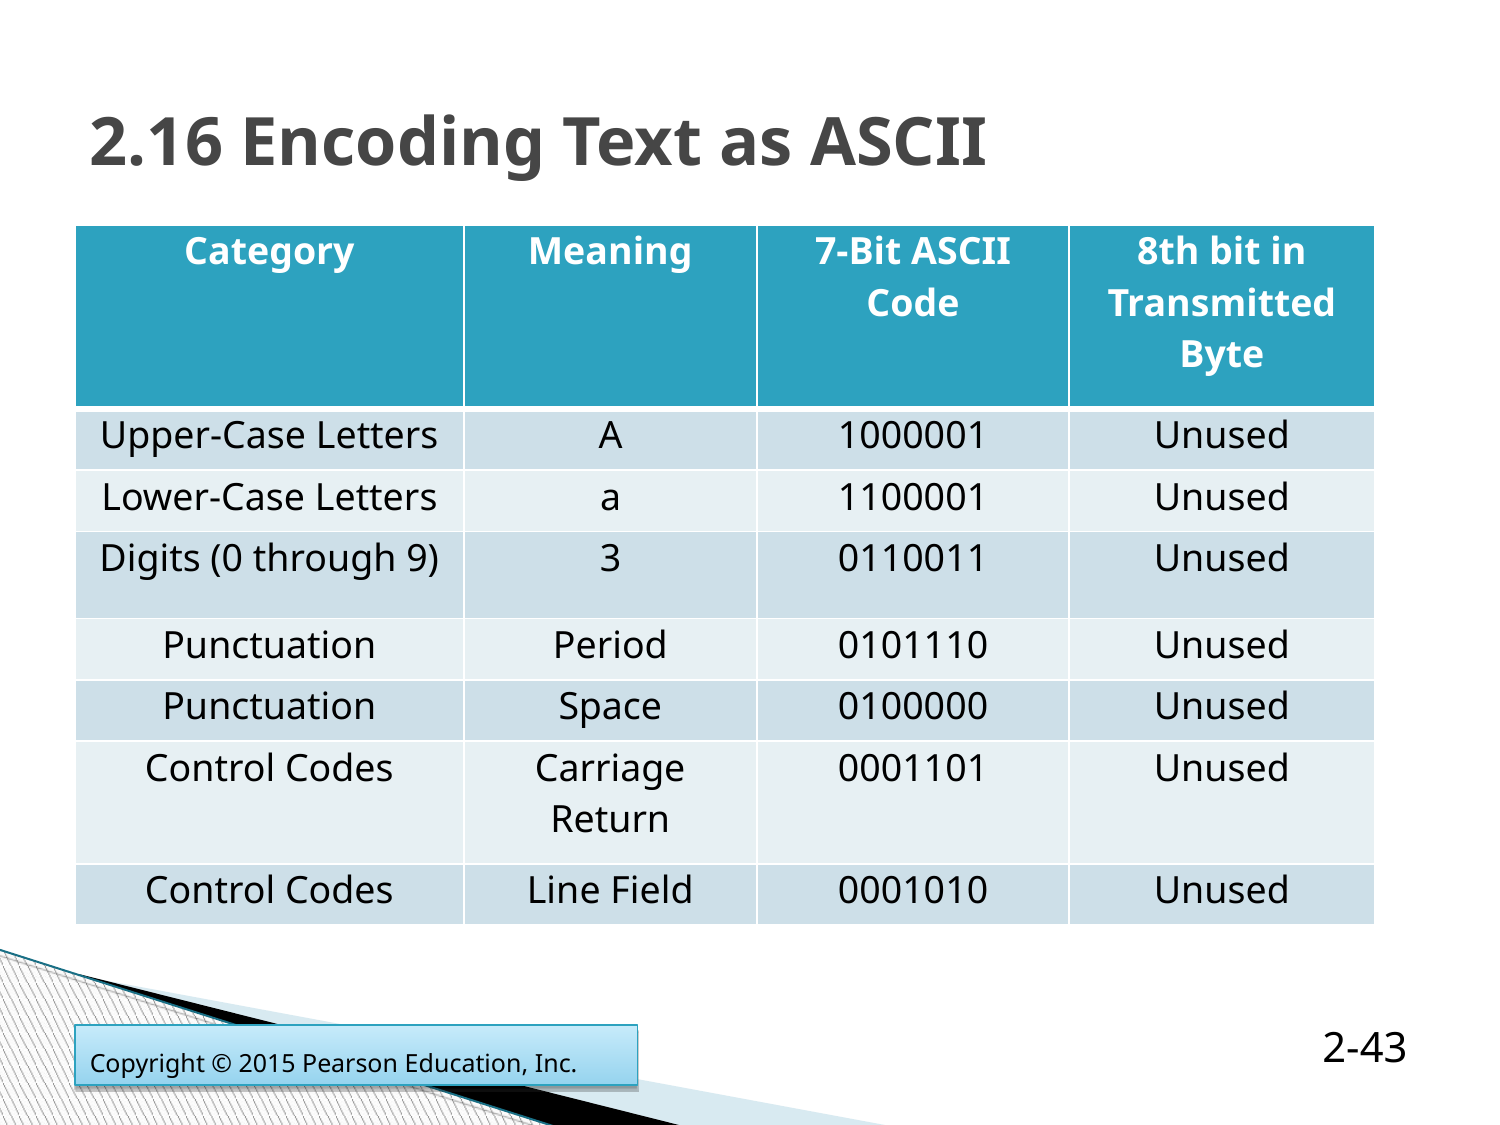

# 2.16 Encoding Text as ASCII
| Category | Meaning | 7-Bit ASCII Code | 8th bit in Transmitted Byte |
| --- | --- | --- | --- |
| Upper-Case Letters | A | 1000001 | Unused |
| Lower-Case Letters | a | 1100001 | Unused |
| Digits (0 through 9) | 3 | 0110011 | Unused |
| Punctuation | Period | 0101110 | Unused |
| Punctuation | Space | 0100000 | Unused |
| Control Codes | Carriage Return | 0001101 | Unused |
| Control Codes | Line Field | 0001010 | Unused |
Copyright © 2015 Pearson Education, Inc.